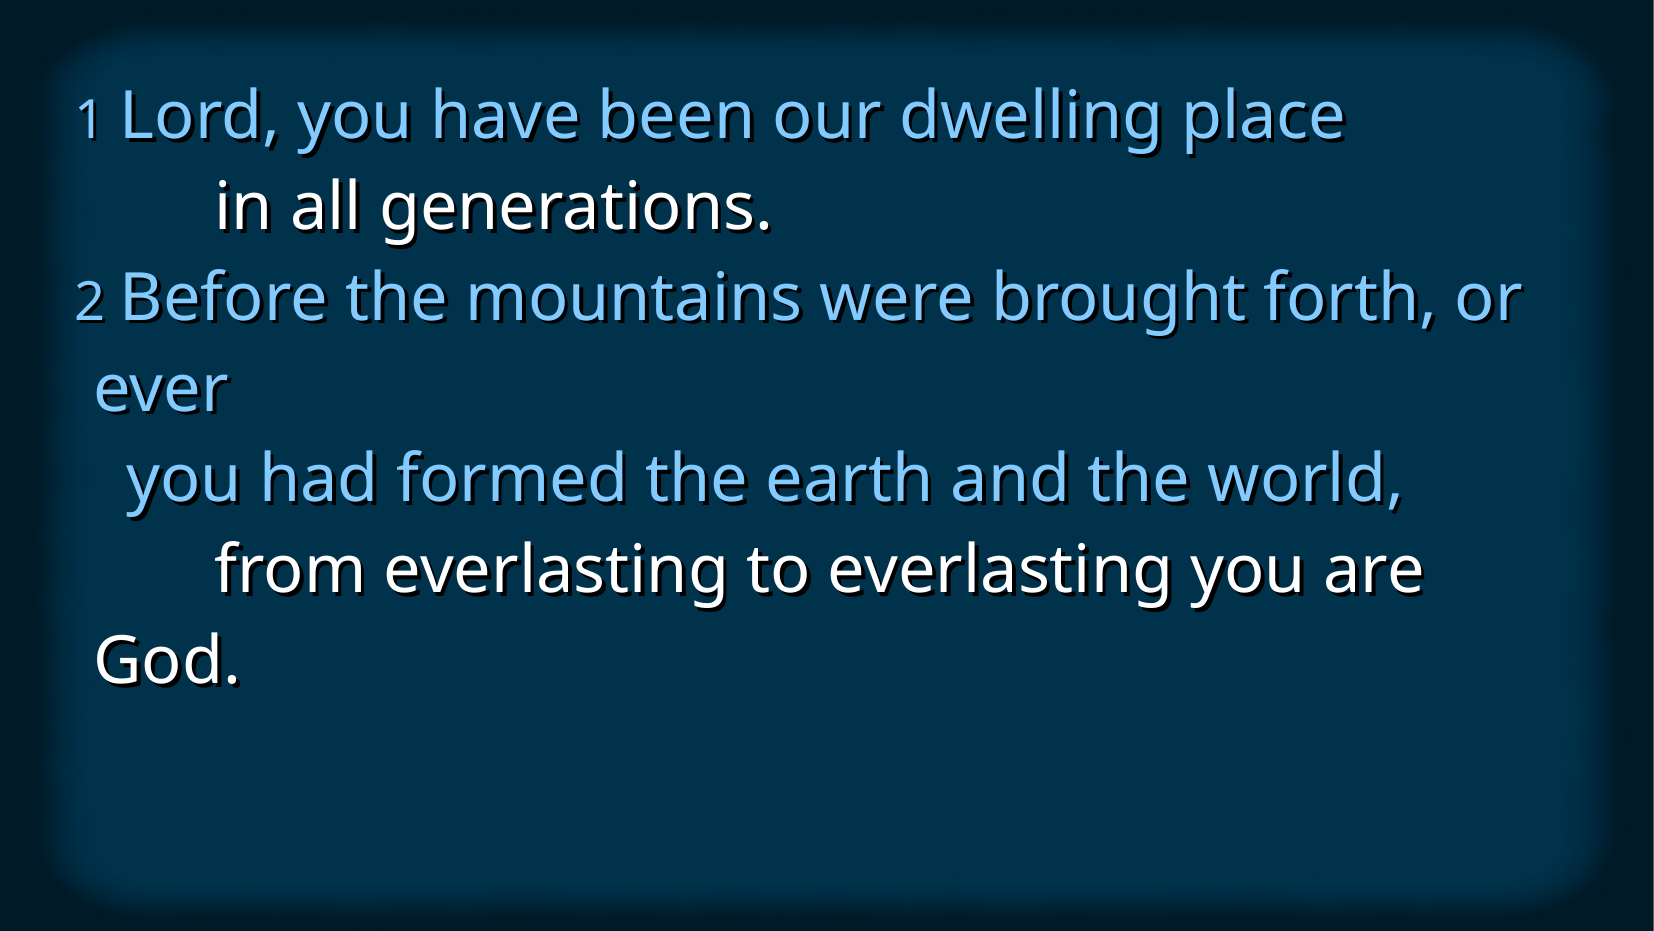

1 Lord, you have been our dwelling place
 in all generations.
2 Before the mountains were brought forth, or ever
 you had formed the earth and the world,
 from everlasting to everlasting you are God.